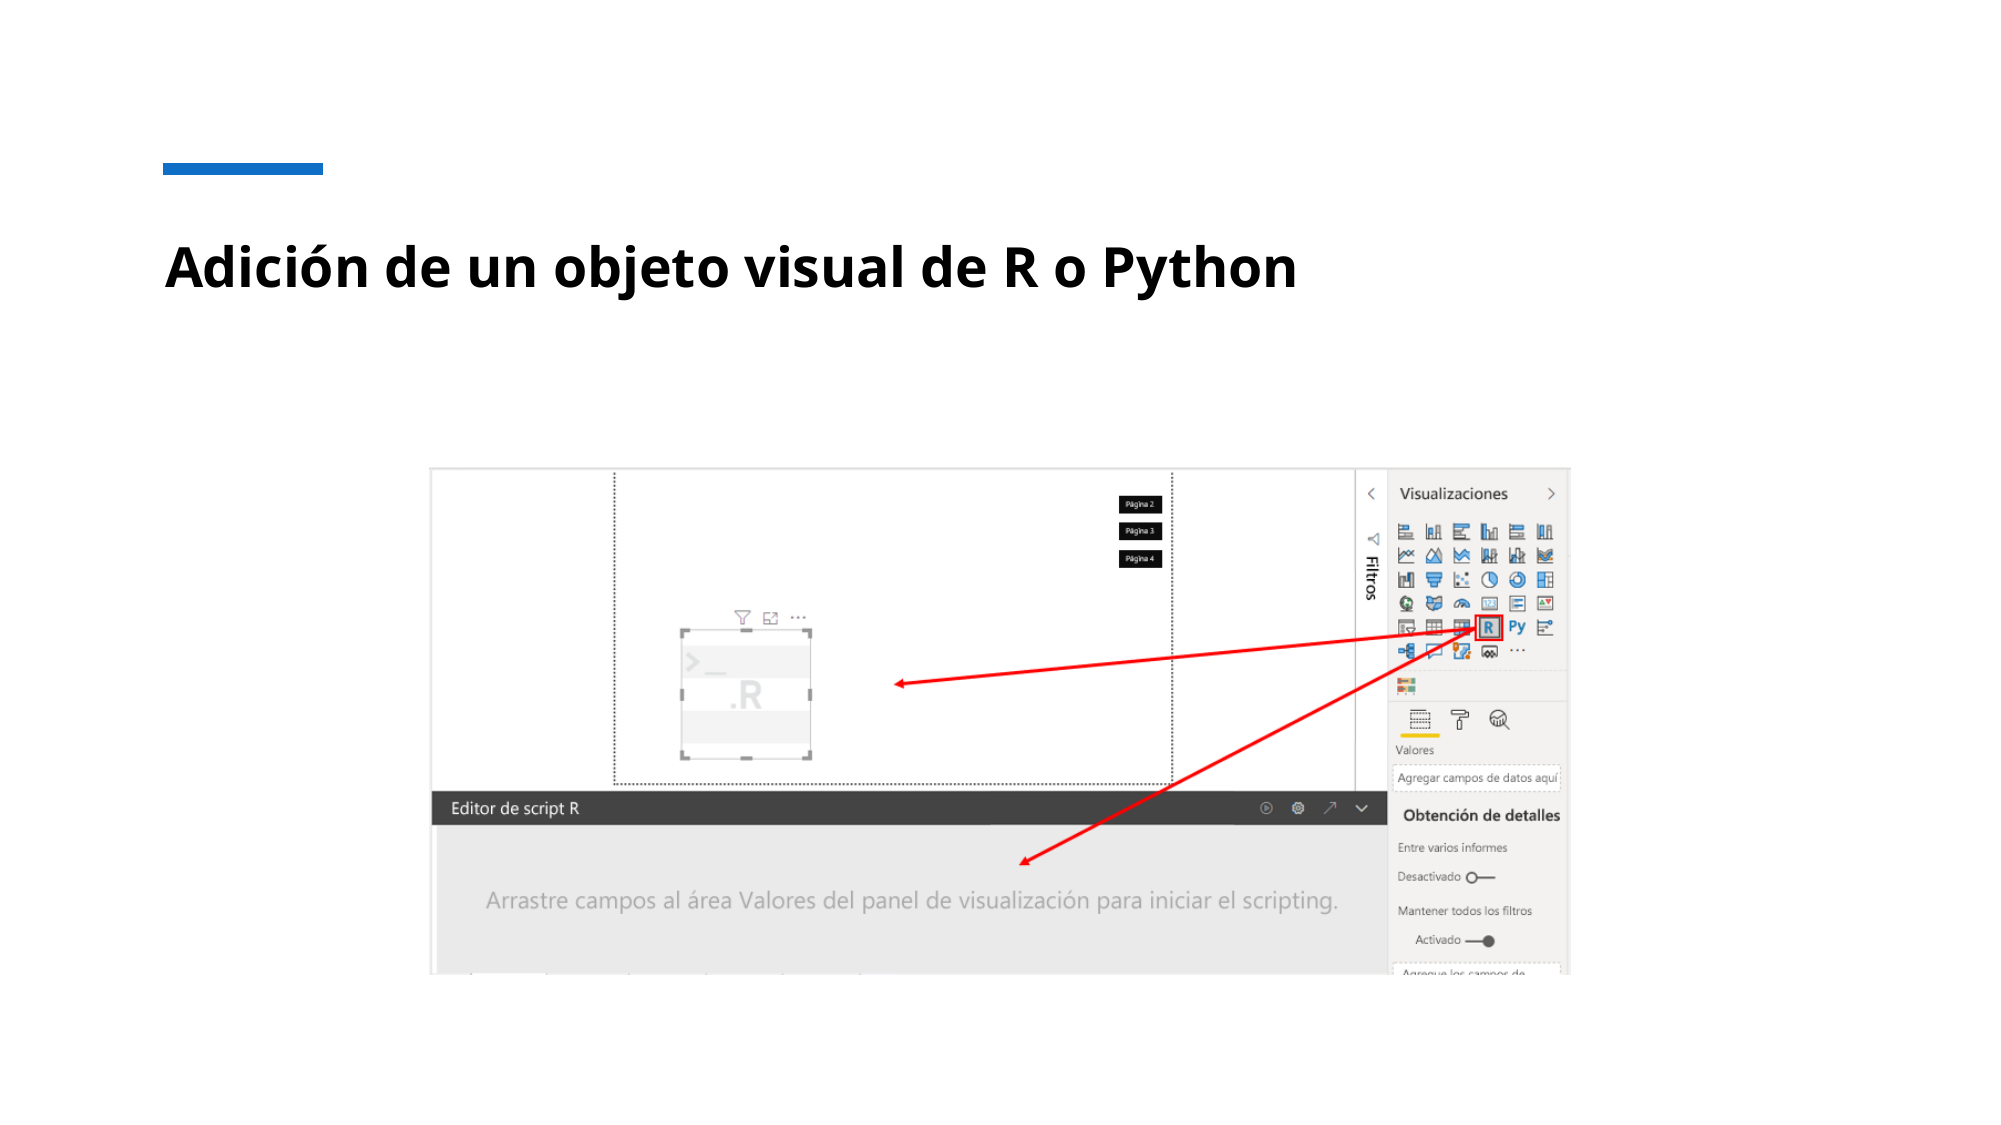

# Adición de un objeto visual de R o Python